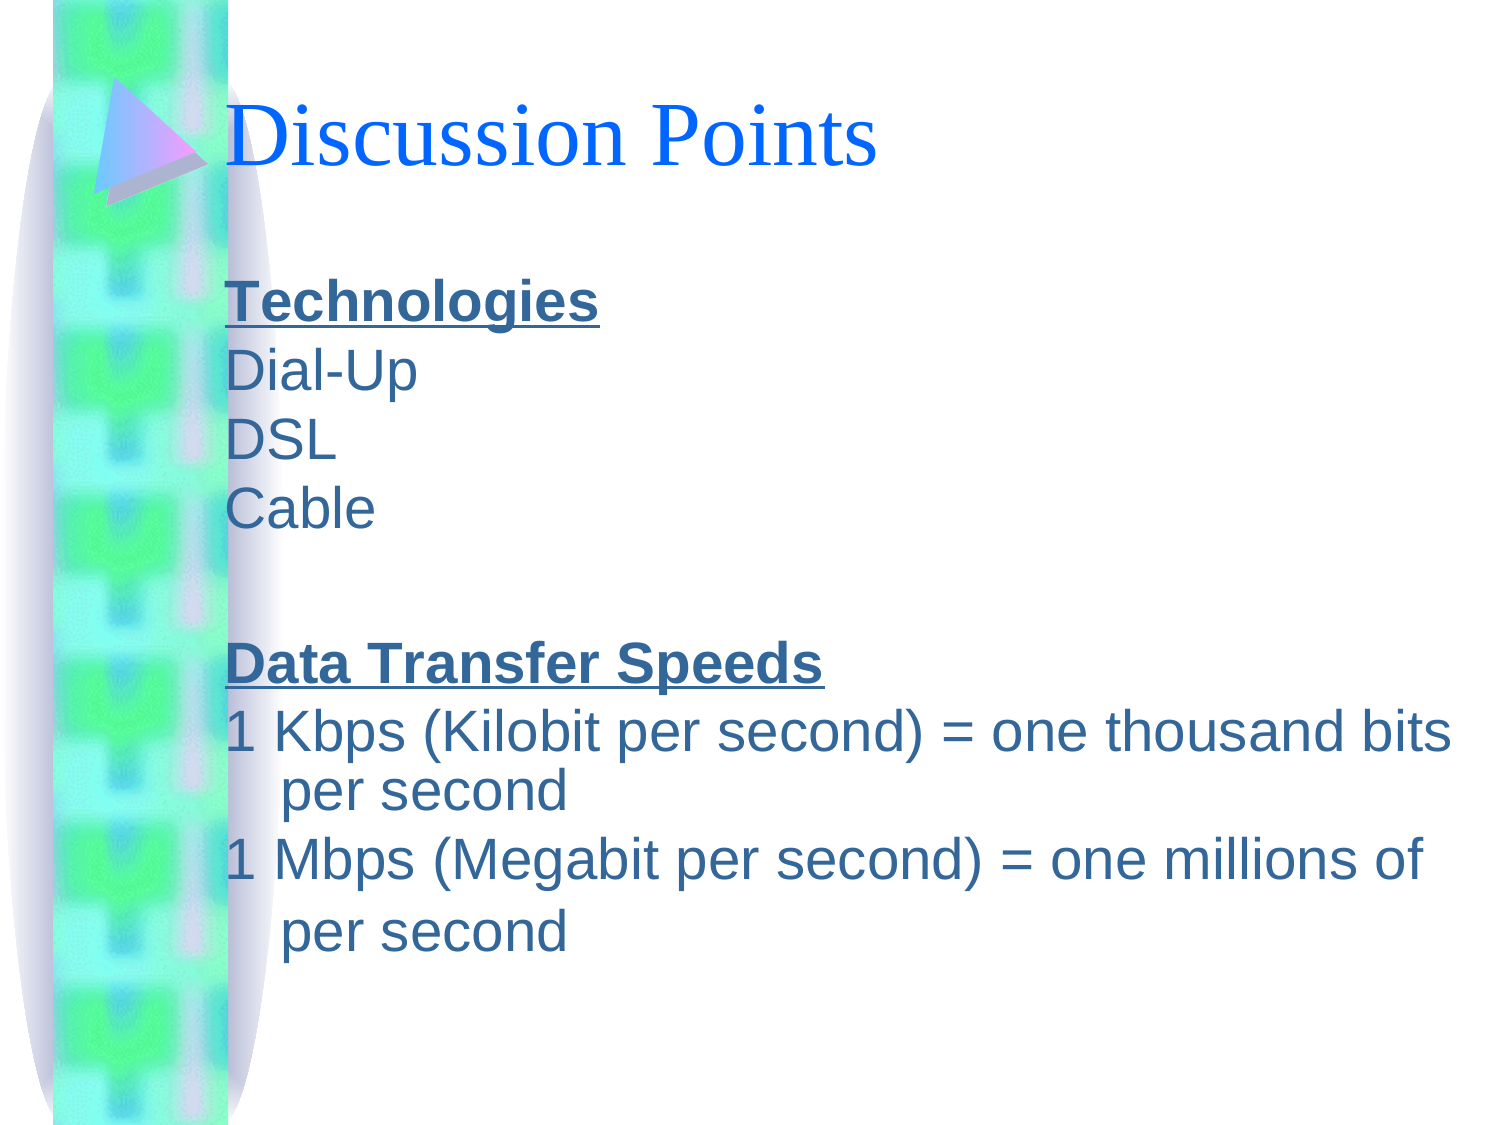

# Discussion Points
Technologies
Dial-Up
DSL
Cable
Data Transfer Speeds
1 Kbps (Kilobit per second) = one thousand bits per second
1 Mbps (Megabit per second) = one millions of per second